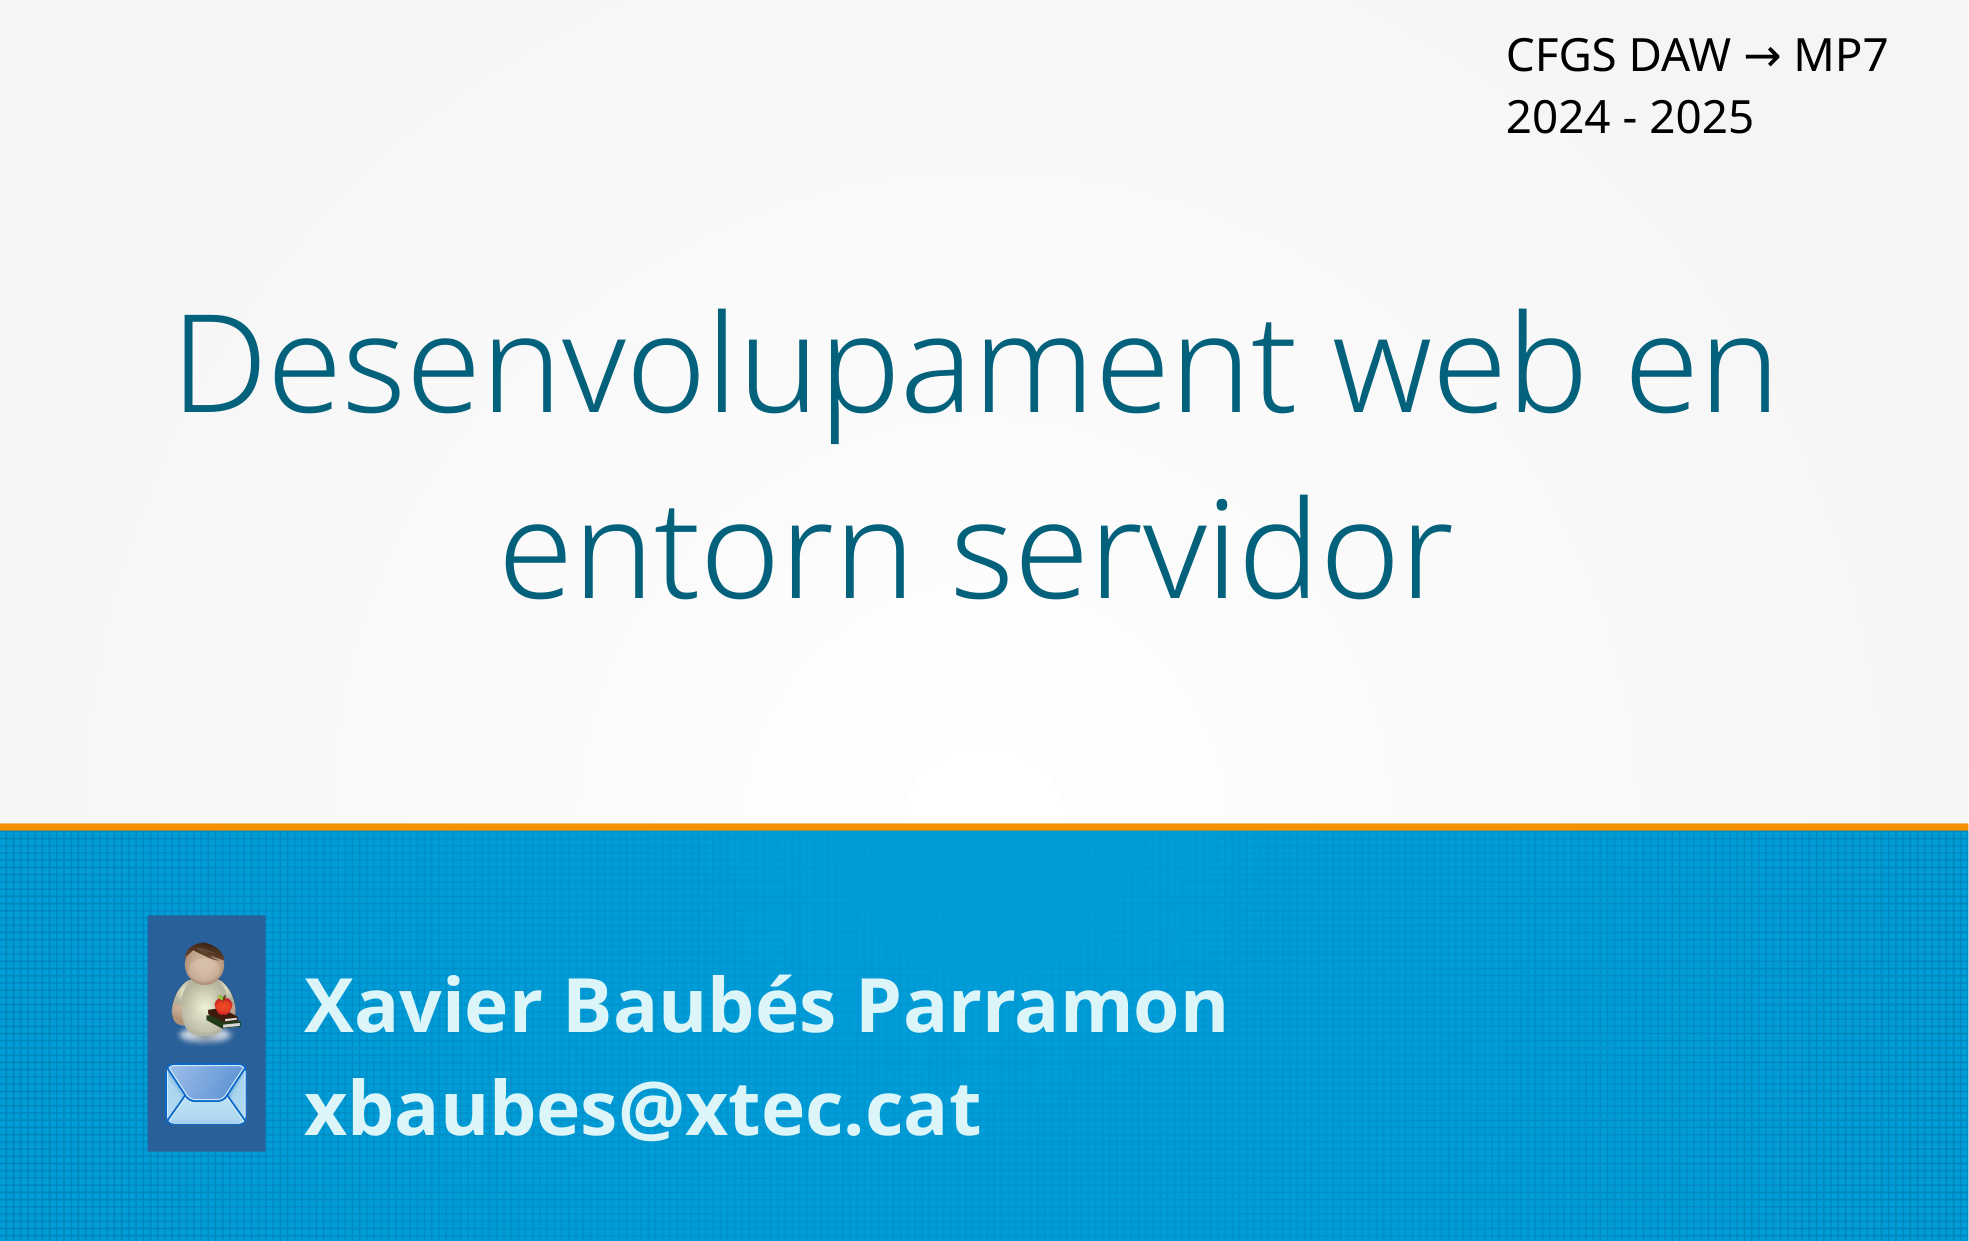

CFGS DAW → MP7
2024 - 2025
# Desenvolupament web en entorn servidor
			Xavier Baubés Parramon
			xbaubes@xtec.cat